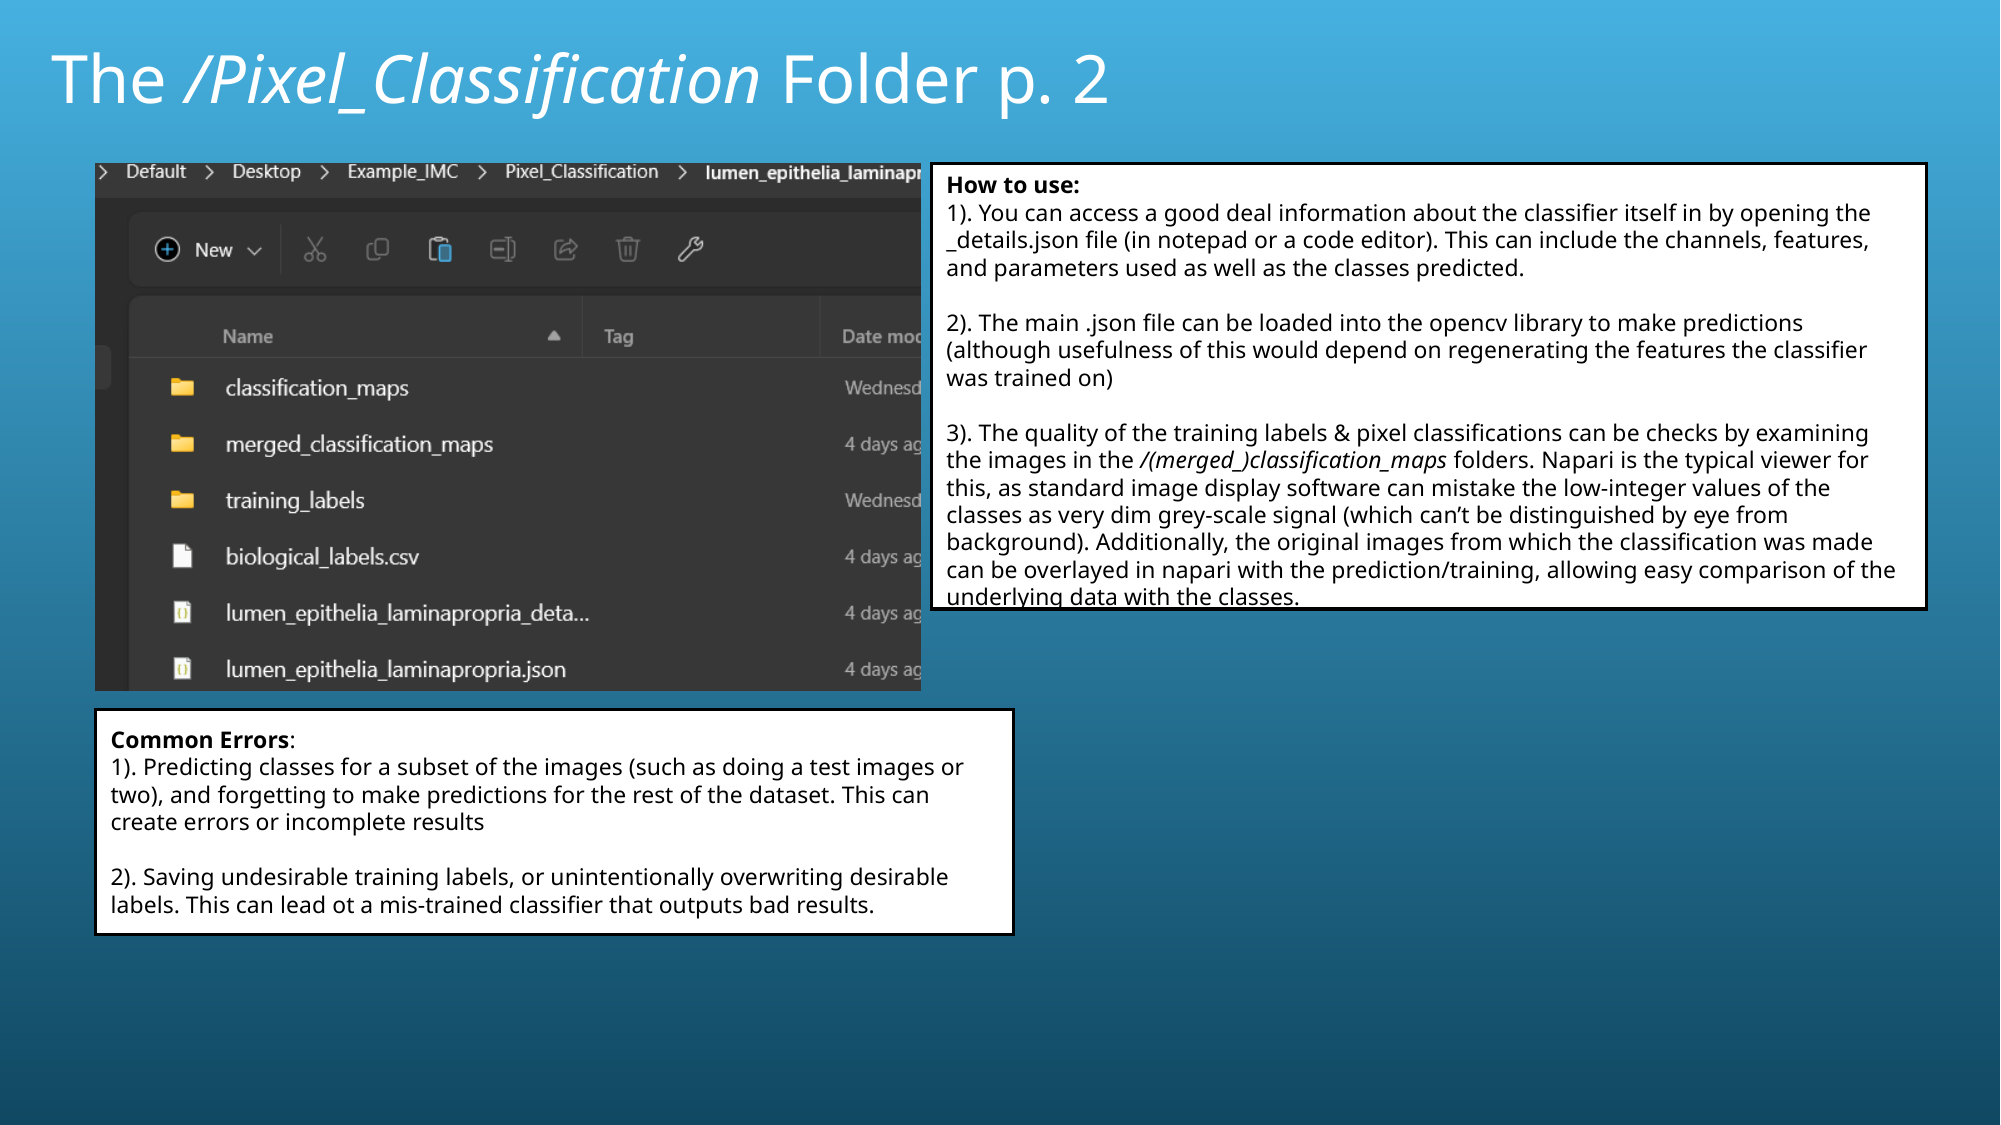

The /Pixel_Classification Folder p. 2
How to use:
1). You can access a good deal information about the classifier itself in by opening the _details.json file (in notepad or a code editor). This can include the channels, features, and parameters used as well as the classes predicted.
2). The main .json file can be loaded into the opencv library to make predictions (although usefulness of this would depend on regenerating the features the classifier was trained on)
3). The quality of the training labels & pixel classifications can be checks by examining the images in the /(merged_)classification_maps folders. Napari is the typical viewer for this, as standard image display software can mistake the low-integer values of the classes as very dim grey-scale signal (which can’t be distinguished by eye from background). Additionally, the original images from which the classification was made can be overlayed in napari with the prediction/training, allowing easy comparison of the underlying data with the classes.
Common Errors:
1). Predicting classes for a subset of the images (such as doing a test images or two), and forgetting to make predictions for the rest of the dataset. This can create errors or incomplete results
2). Saving undesirable training labels, or unintentionally overwriting desirable labels. This can lead ot a mis-trained classifier that outputs bad results.